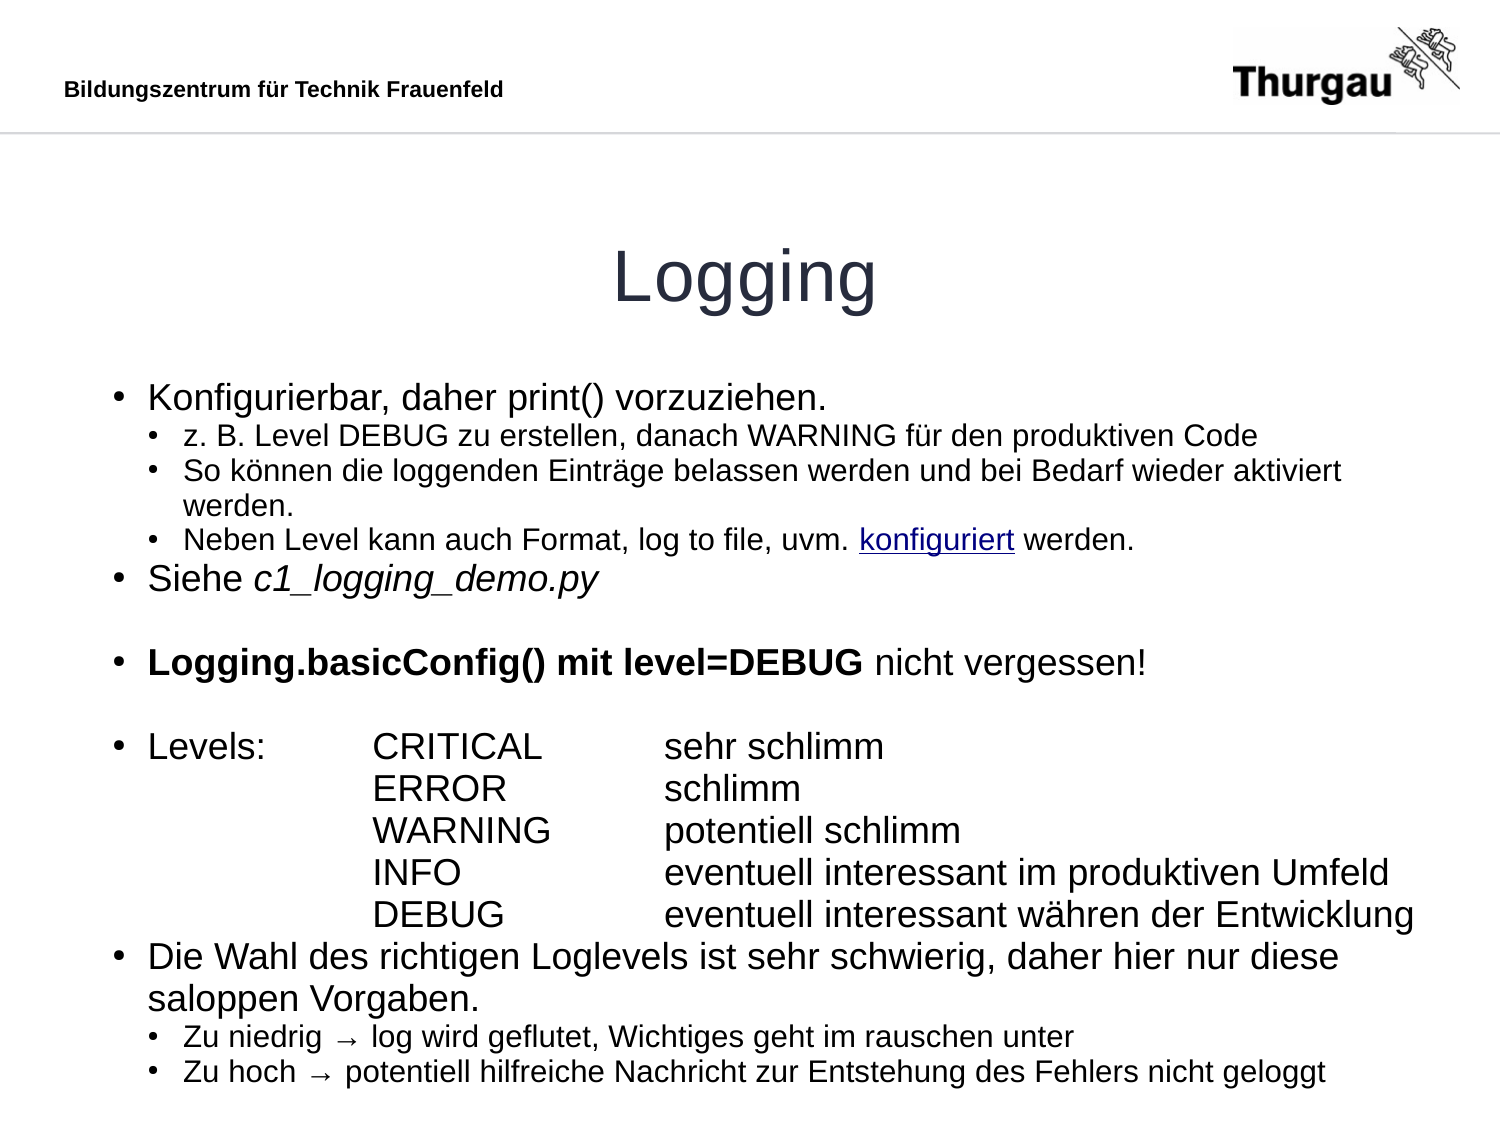

Bildungszentrum für Technik Frauenfeld
Logging
Konfigurierbar, daher print() vorzuziehen.
z. B. Level DEBUG zu erstellen, danach WARNING für den produktiven Code
So können die loggenden Einträge belassen werden und bei Bedarf wieder aktiviert werden.
Neben Level kann auch Format, log to file, uvm. konfiguriert werden.
Siehe c1_logging_demo.py
Logging.basicConfig() mit level=DEBUG nicht vergessen!
Levels:	CRITICAL	sehr schlimm
	ERROR	schlimm
	WARNING	potentiell schlimm
	INFO	eventuell interessant im produktiven Umfeld
	DEBUG	eventuell interessant währen der Entwicklung
Die Wahl des richtigen Loglevels ist sehr schwierig, daher hier nur diese saloppen Vorgaben.
Zu niedrig → log wird geflutet, Wichtiges geht im rauschen unter
Zu hoch → potentiell hilfreiche Nachricht zur Entstehung des Fehlers nicht geloggt